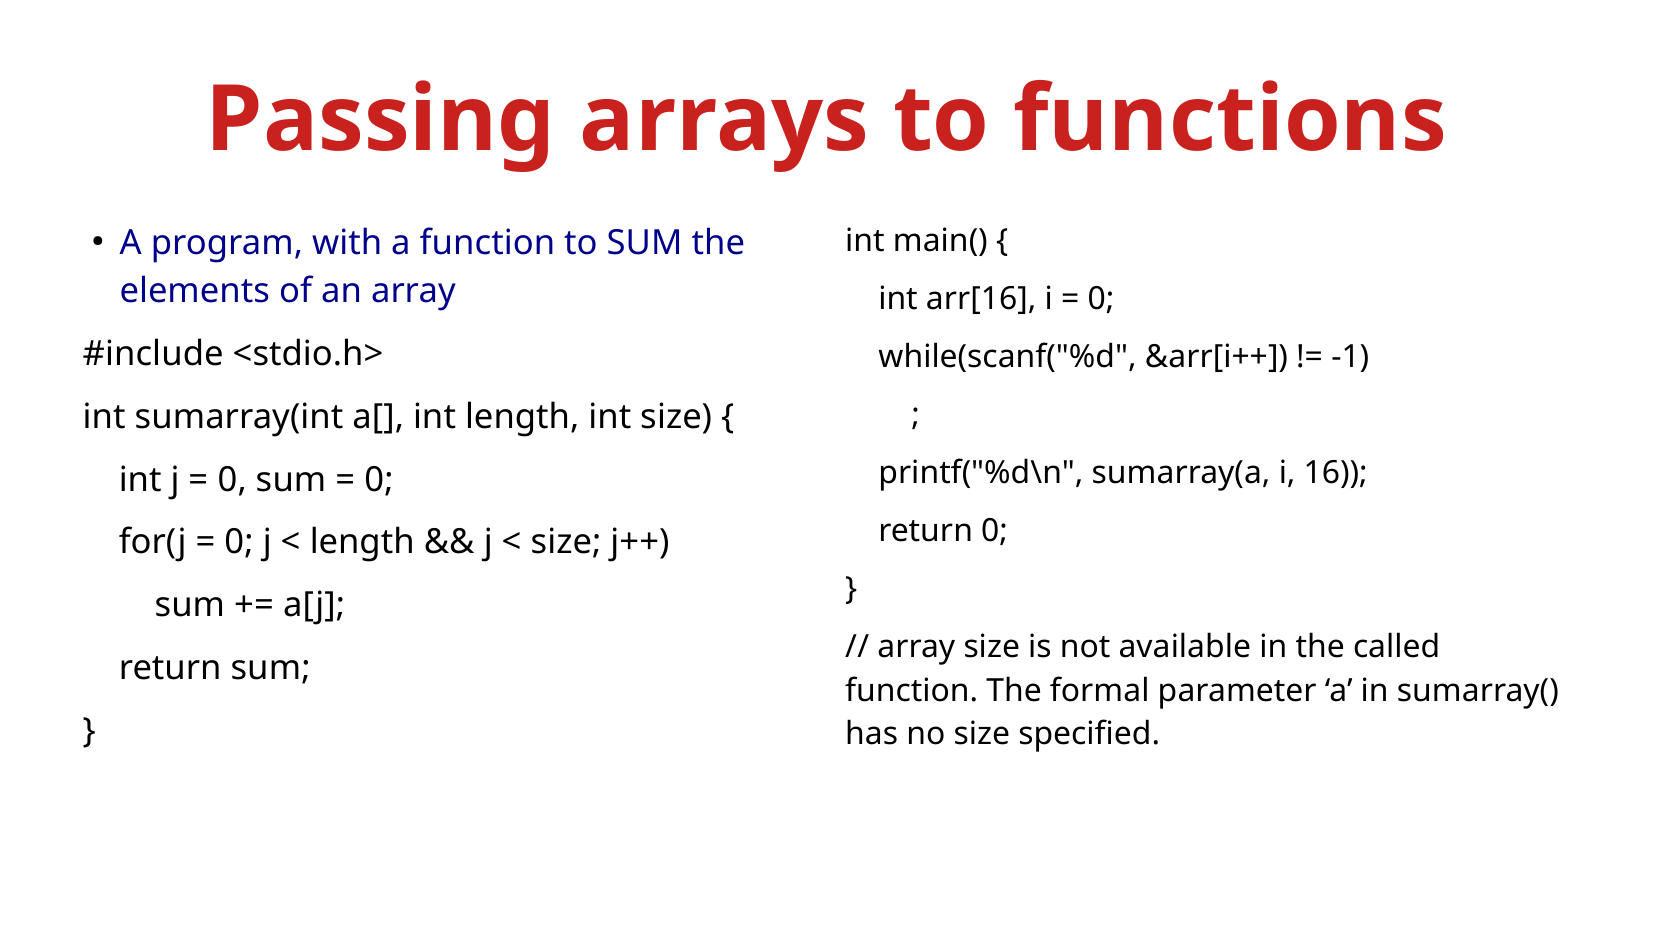

# Passing arrays to functions
A program, with a function to SUM the elements of an array
#include <stdio.h>
int sumarray(int a[], int length, int size) {
 int j = 0, sum = 0;
 for(j = 0; j < length && j < size; j++)
 sum += a[j];
 return sum;
}
int main() {
 int arr[16], i = 0;
 while(scanf("%d", &arr[i++]) != -1)
 ;
 printf("%d\n", sumarray(a, i, 16));
 return 0;
}
// array size is not available in the called function. The formal parameter ‘a’ in sumarray() has no size specified.